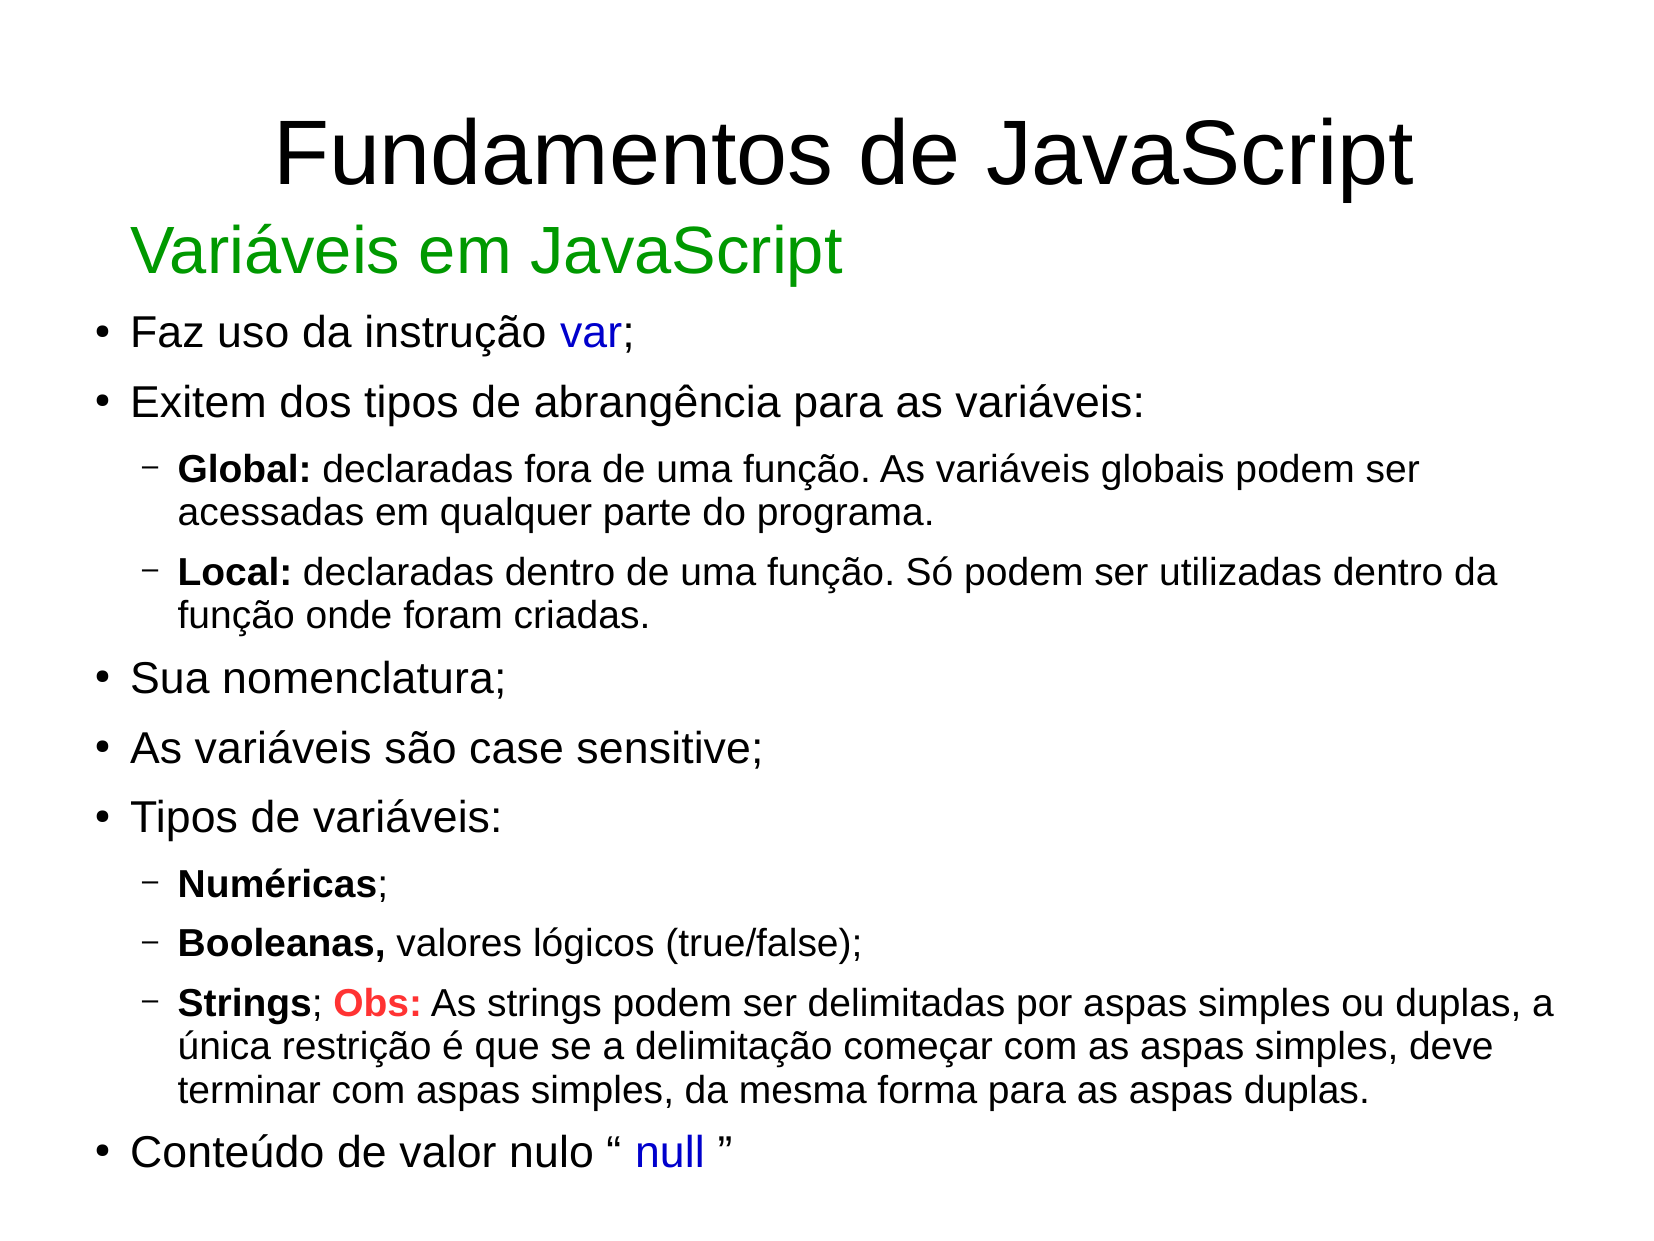

# Fundamentos de JavaScript
Variáveis em JavaScript
Faz uso da instrução var;
Exitem dos tipos de abrangência para as variáveis:
Global: declaradas fora de uma função. As variáveis globais podem ser acessadas em qualquer parte do programa.
Local: declaradas dentro de uma função. Só podem ser utilizadas dentro da função onde foram criadas.
Sua nomenclatura;
As variáveis são case sensitive;
Tipos de variáveis:
Numéricas;
Booleanas, valores lógicos (true/false);
Strings; Obs: As strings podem ser delimitadas por aspas simples ou duplas, a única restrição é que se a delimitação começar com as aspas simples, deve terminar com aspas simples, da mesma forma para as aspas duplas.
Conteúdo de valor nulo “ null ”